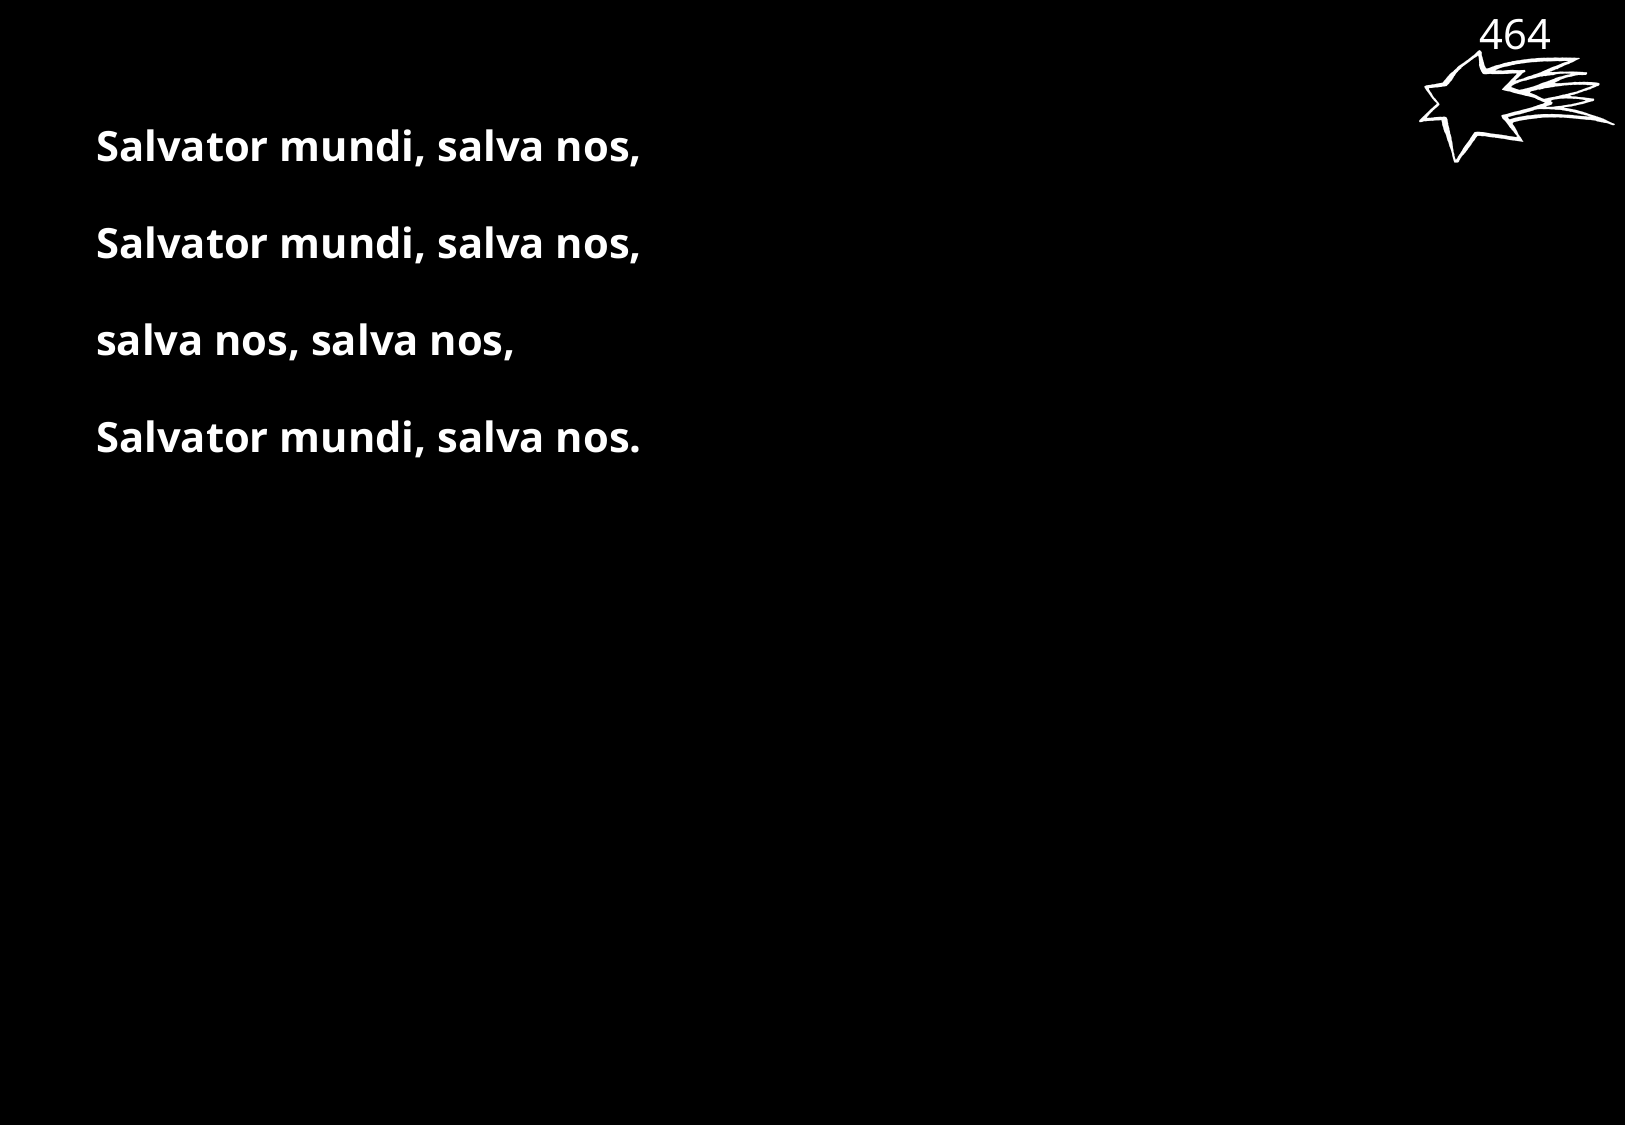

464
# Salvator mundi, salva nos,
Salvator mundi, salva nos,
salva nos, salva nos,
Salvator mundi, salva nos.